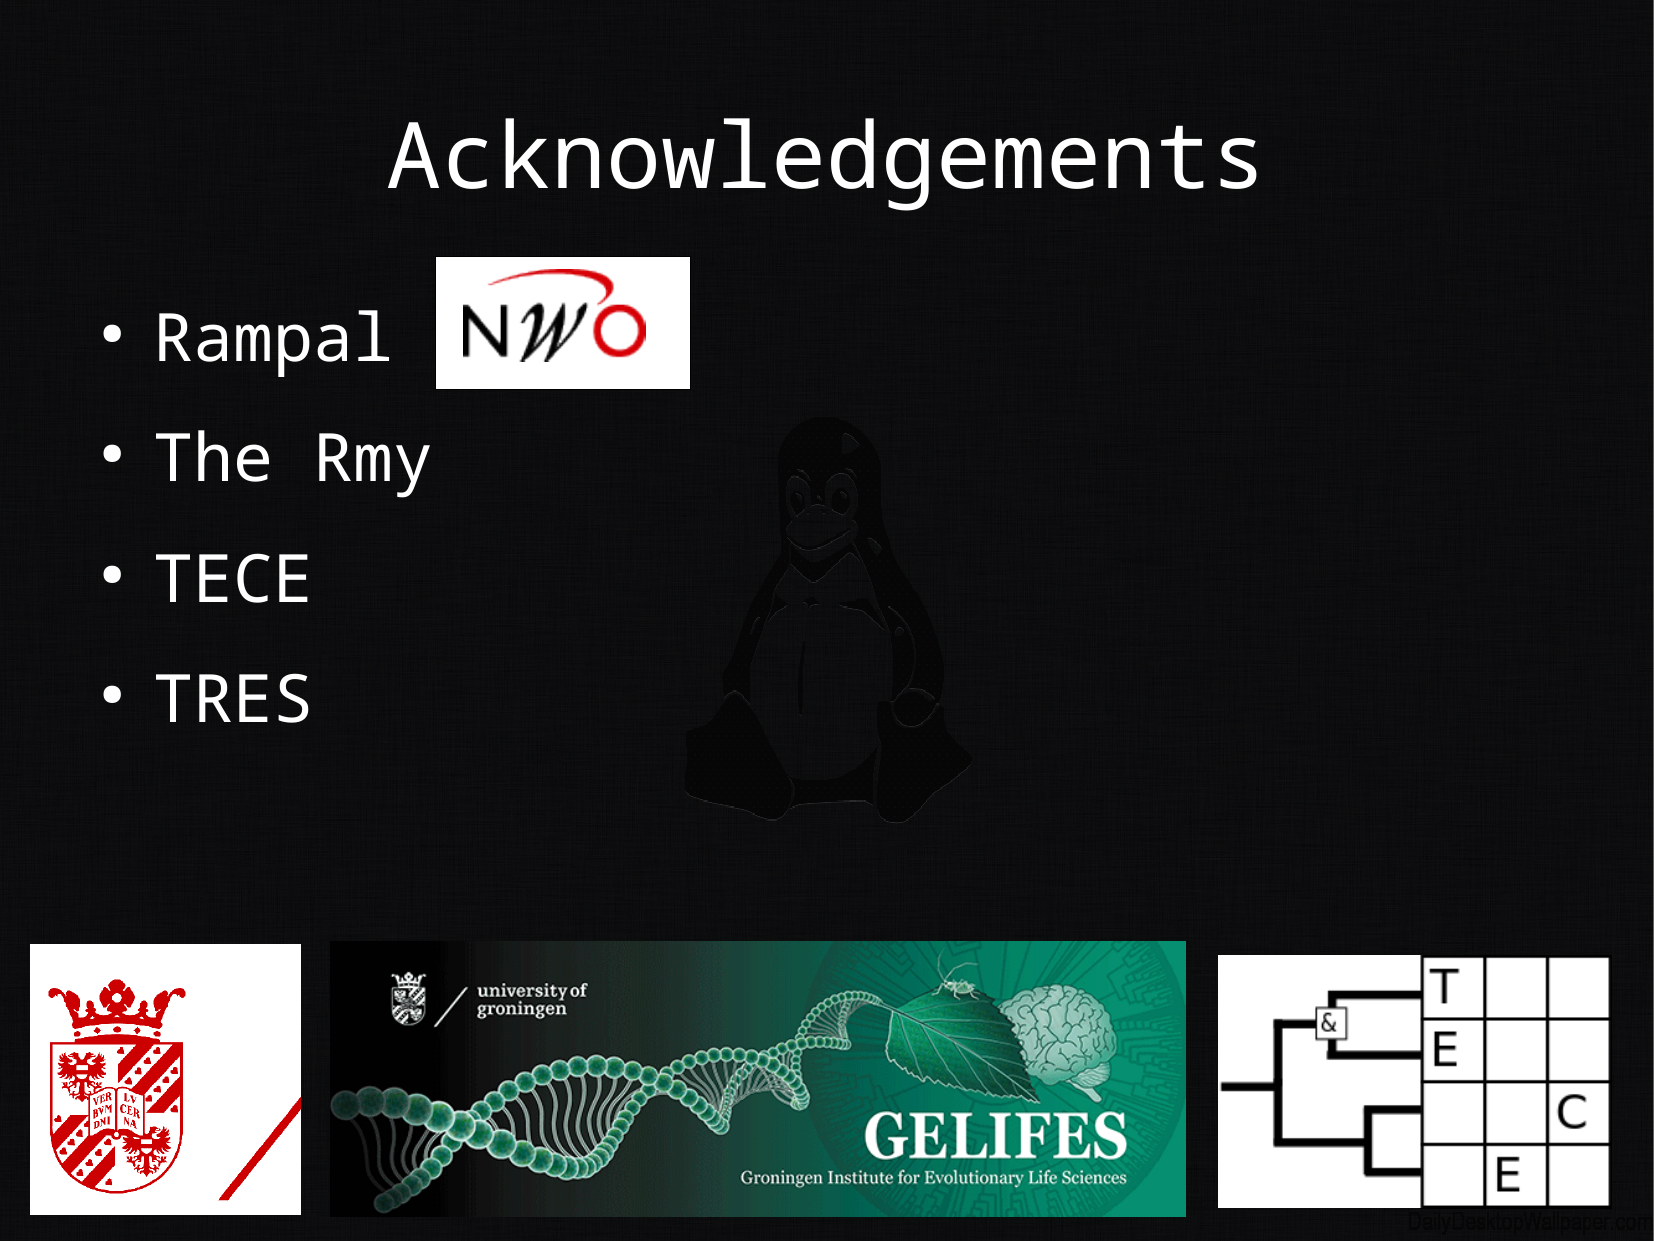

# Acknowledgements
Rampal
The Rmy
TECE
TRES